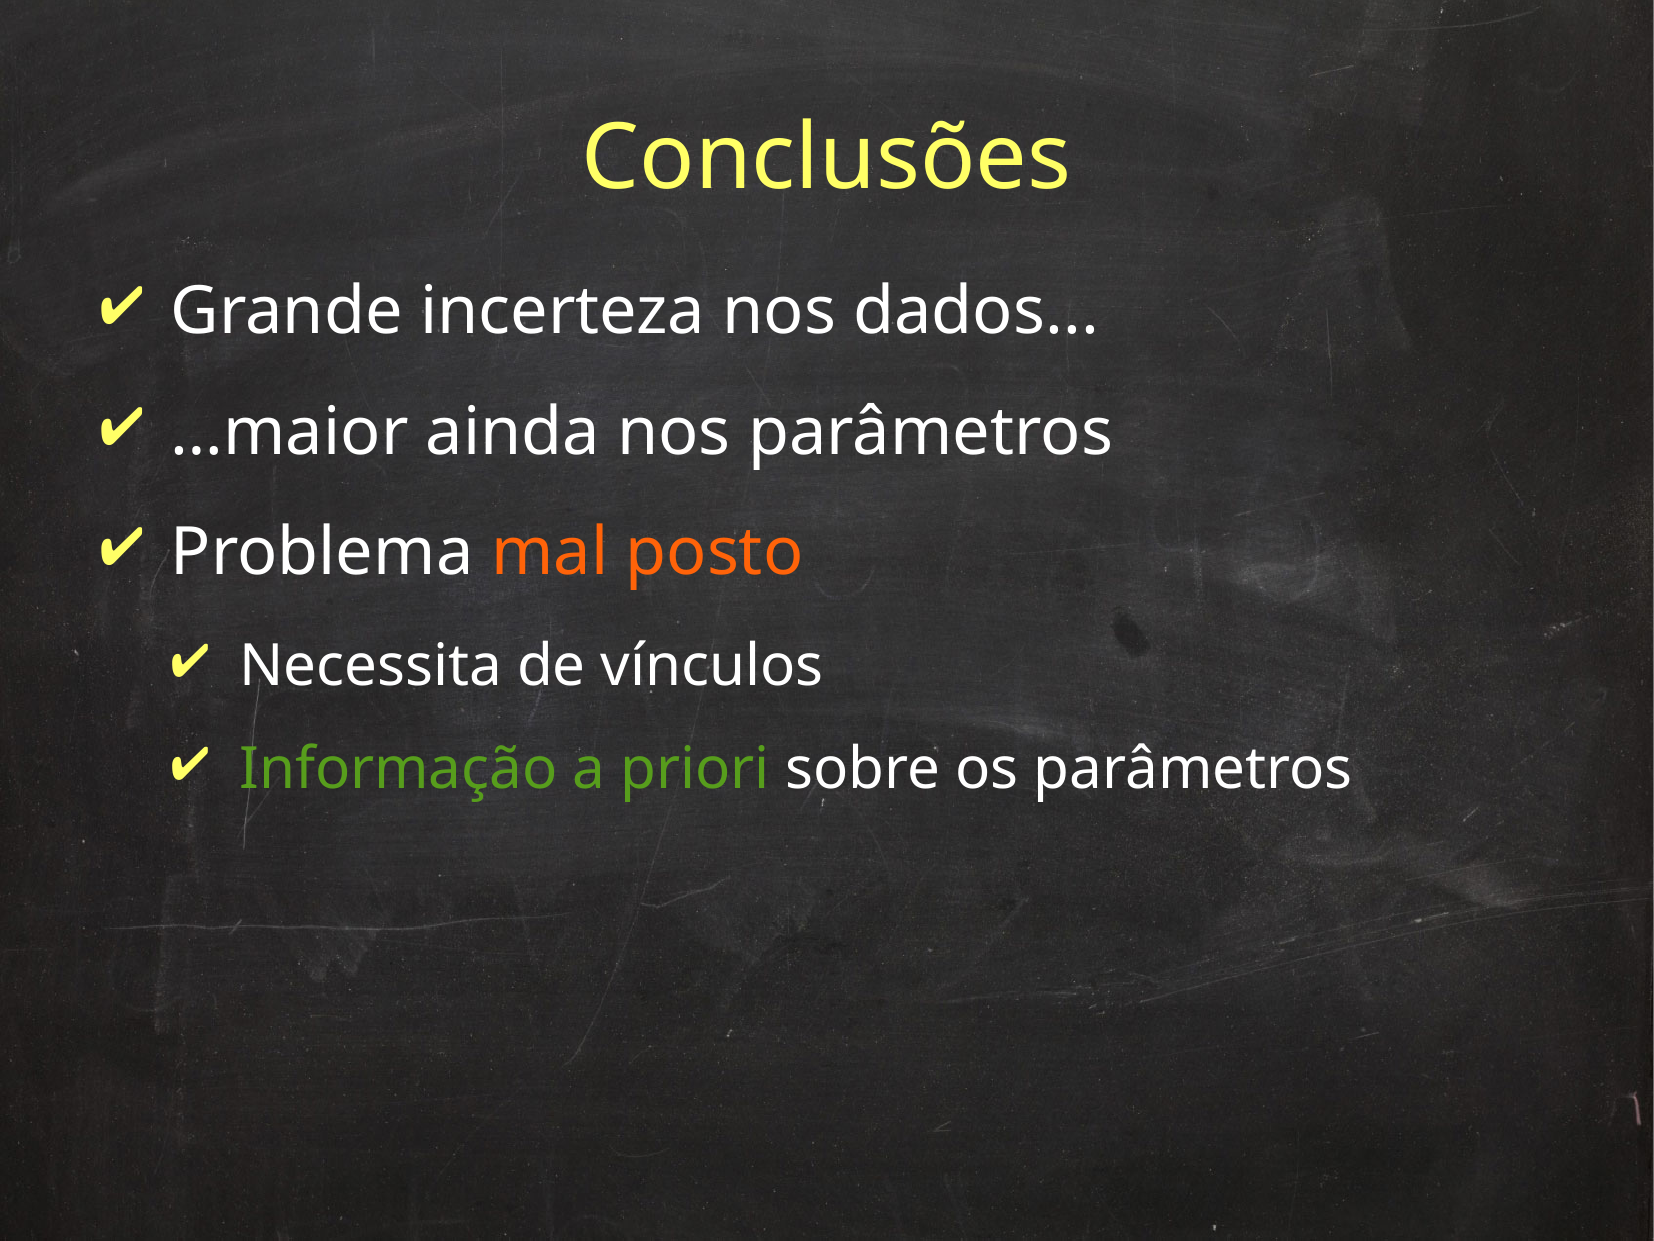

# Conclusões
 Grande incerteza nos dados...
 …maior ainda nos parâmetros
 Problema mal posto
 Necessita de vínculos
 Informação a priori sobre os parâmetros